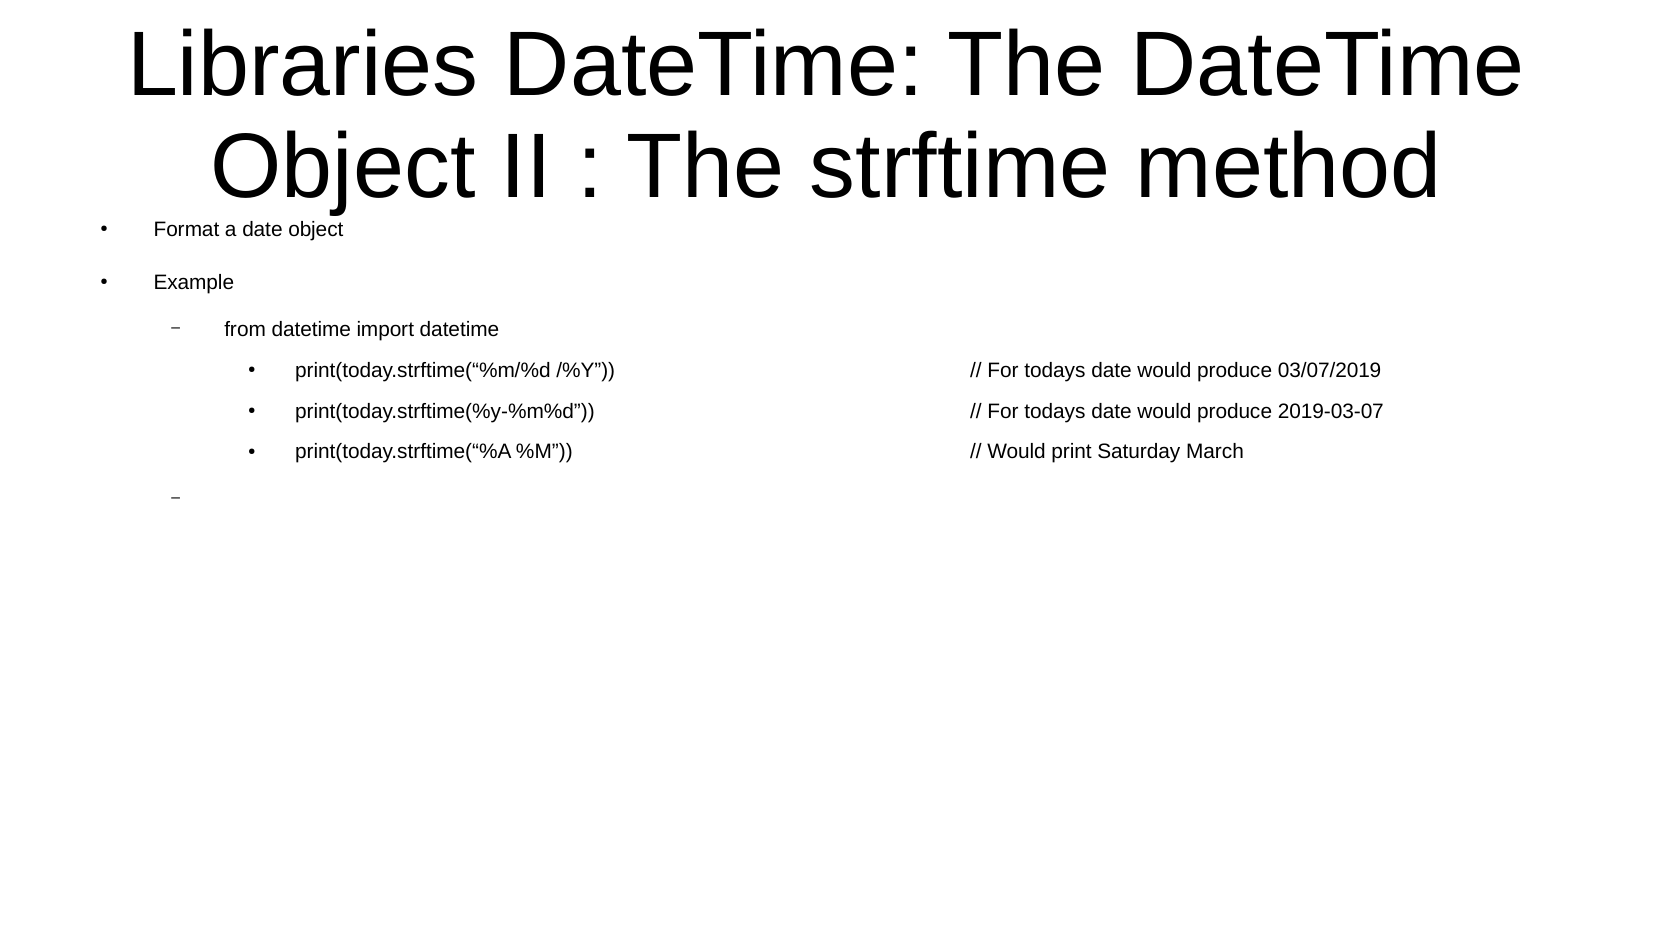

# Libraries DateTime: The DateTime Object II : The strftime method
Format a date object
Example
from datetime import datetime
print(today.strftime(“%m/%d /%Y”))					// For todays date would produce 03/07/2019
print(today.strftime(%y-%m%d”))						// For todays date would produce 2019-03-07
print(today.strftime(“%A %M”))						// Would print Saturday March